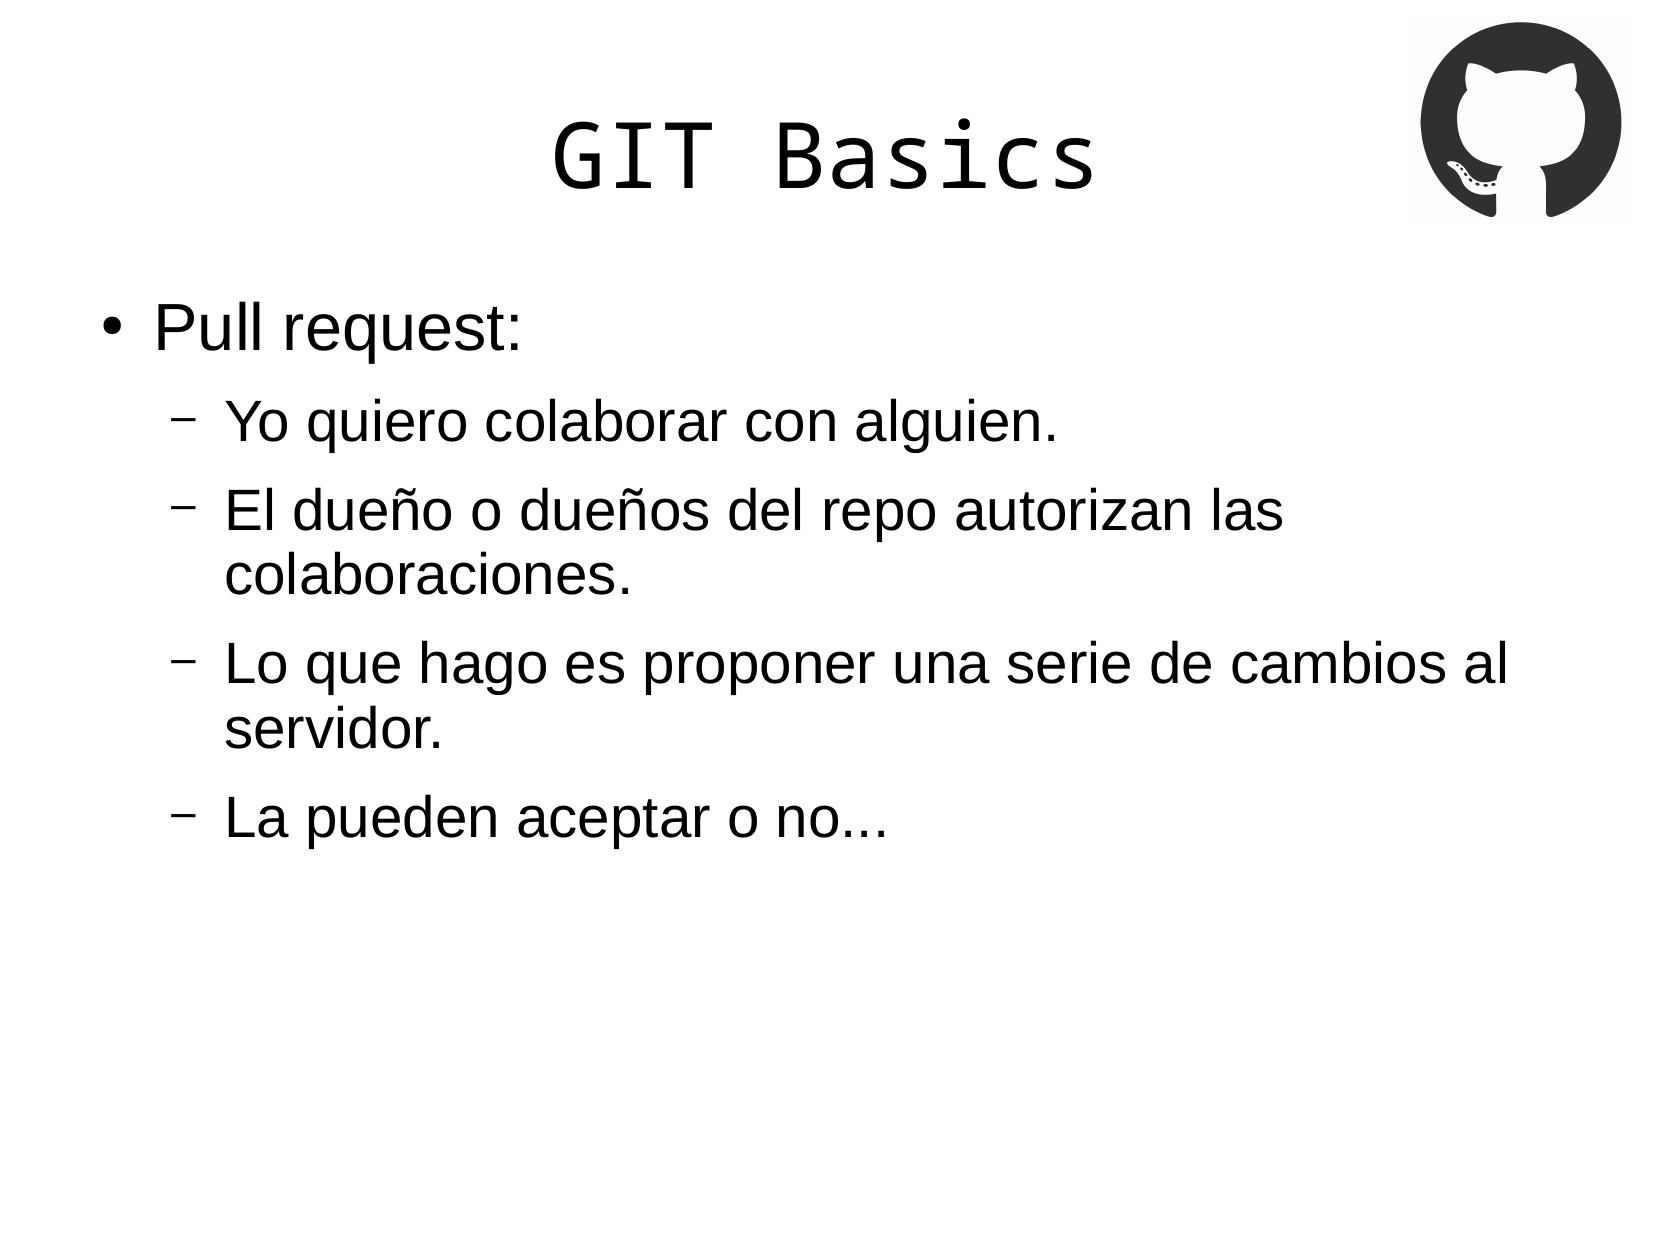

# GIT Basics
Pull request:
Yo quiero colaborar con alguien.
El dueño o dueños del repo autorizan las colaboraciones.
Lo que hago es proponer una serie de cambios al servidor.
La pueden aceptar o no...